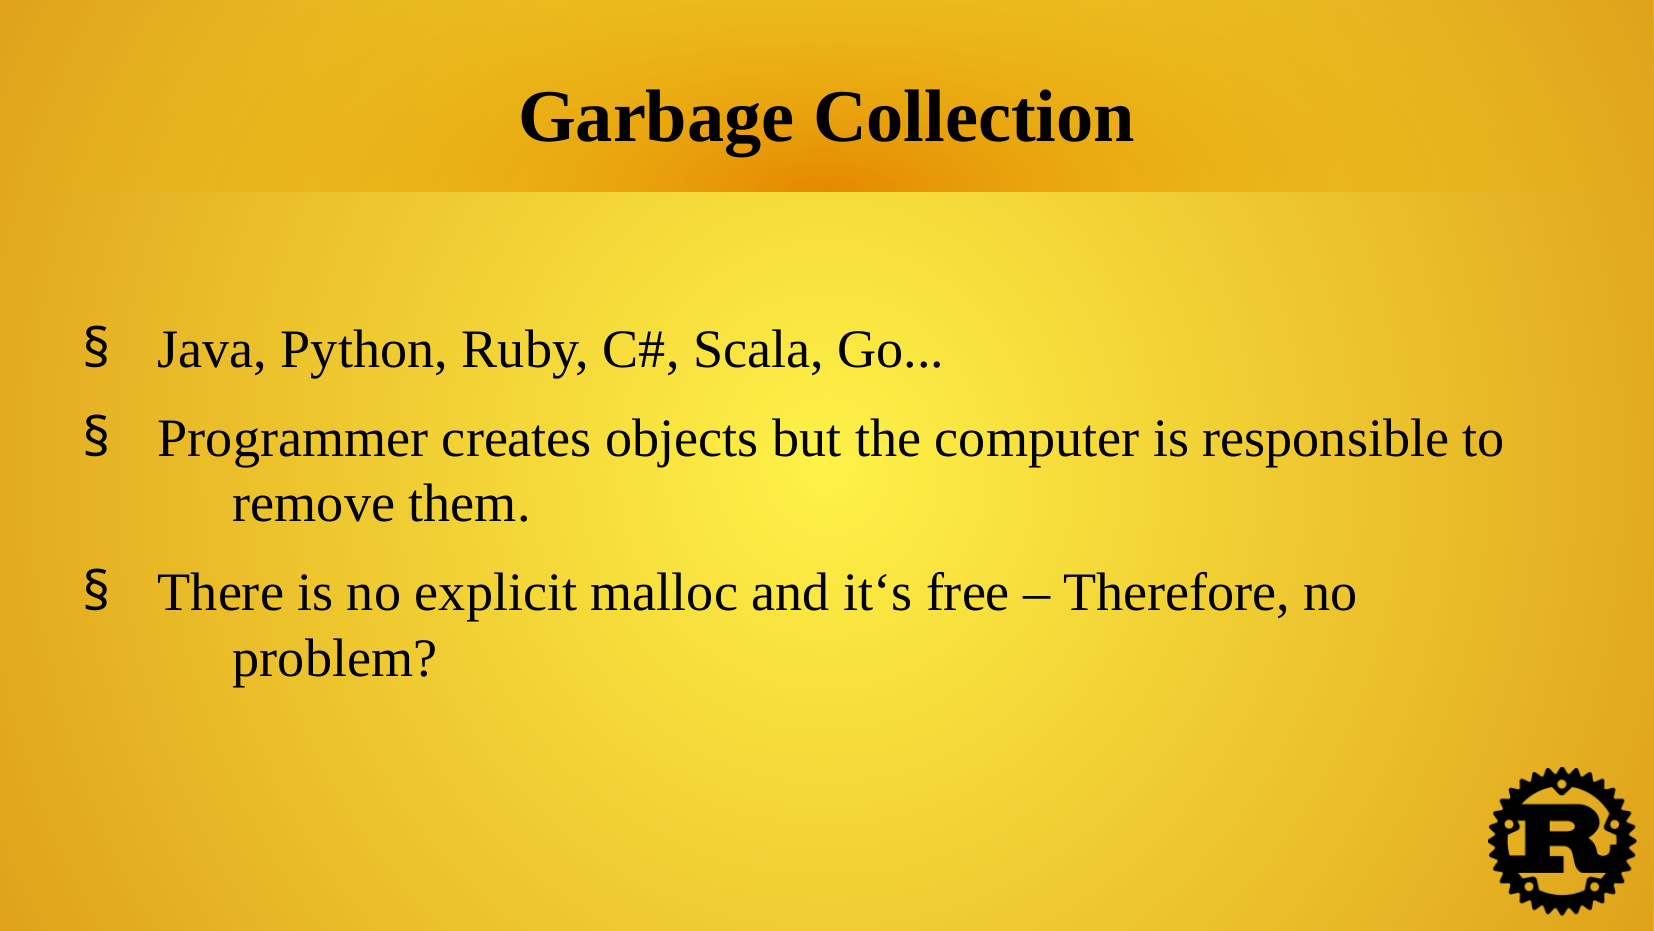

# Garbage Collection
Java, Python, Ruby, C#, Scala, Go...
Programmer creates objects but the computer is responsible to remove them.
There is no explicit malloc and it‘s free – Therefore, no problem?